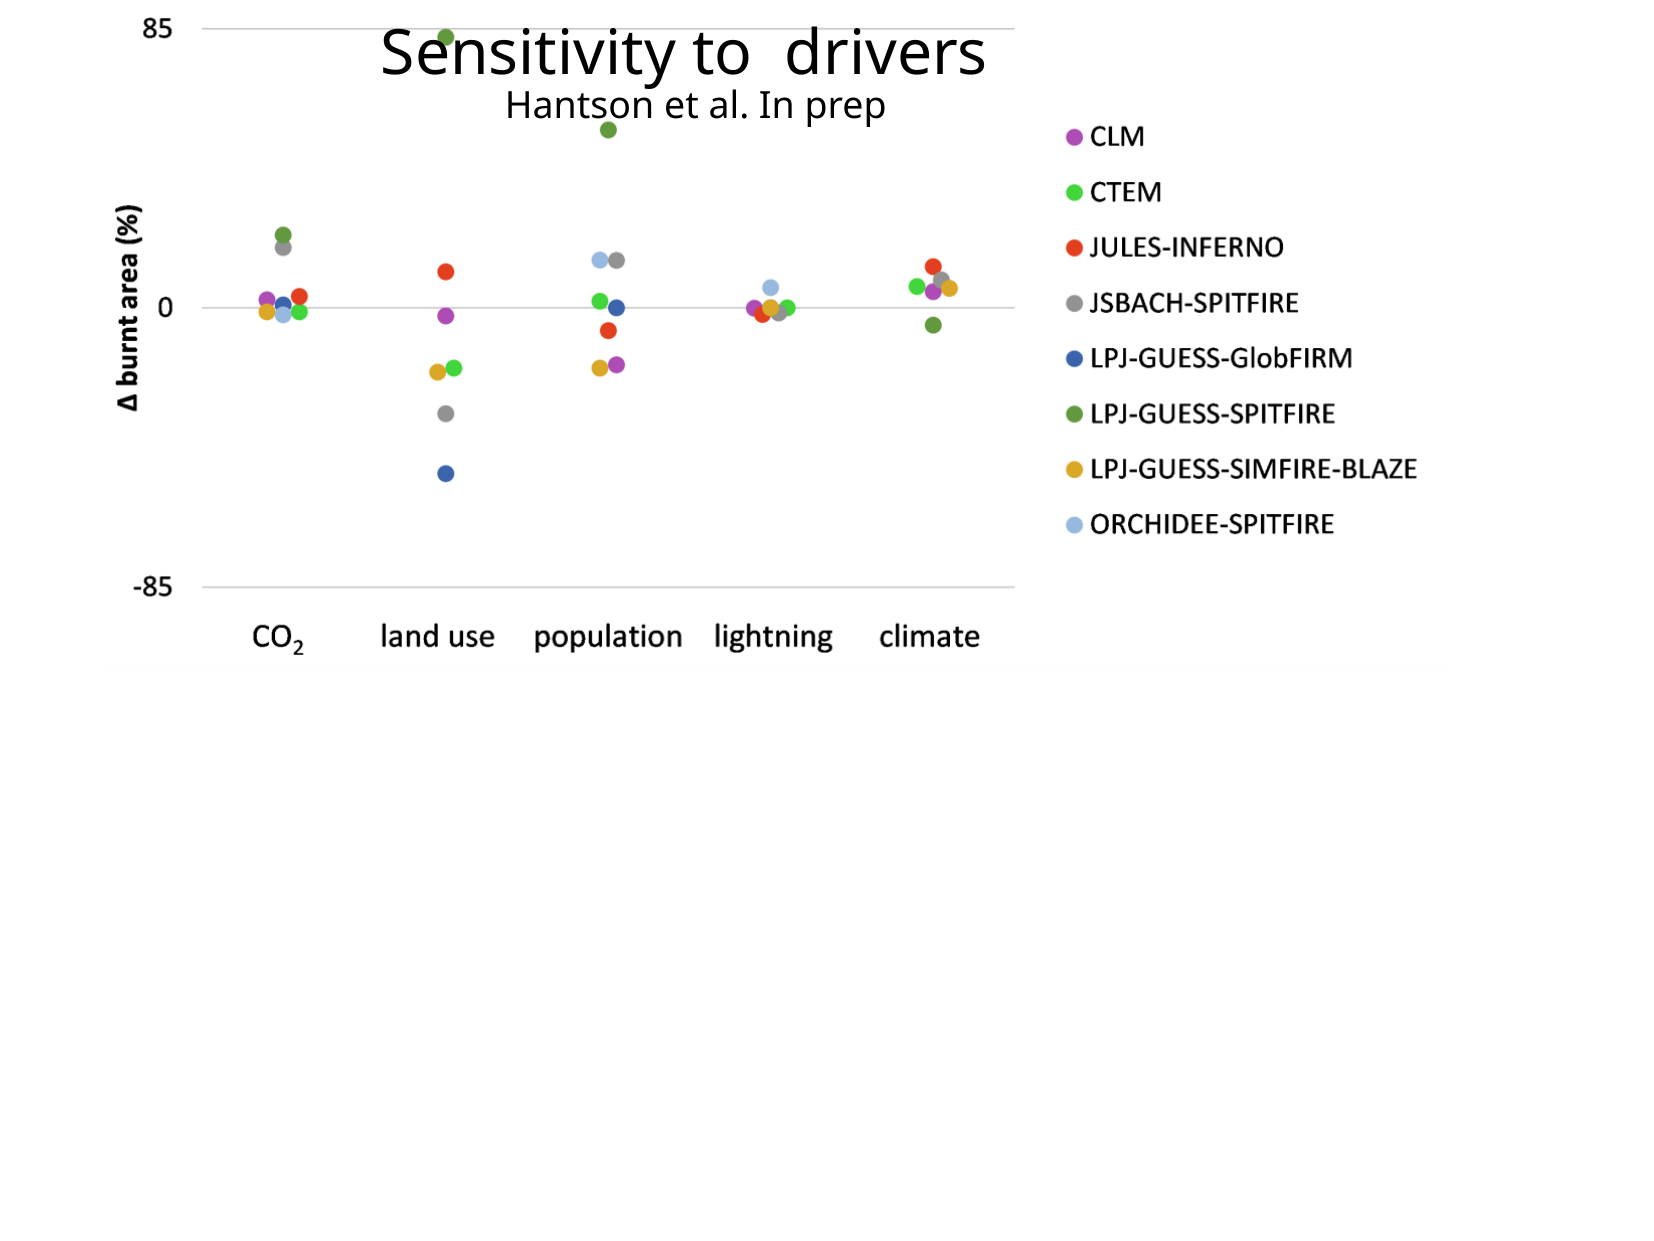

Sensitivity to drivers
Hantson et al. In prep